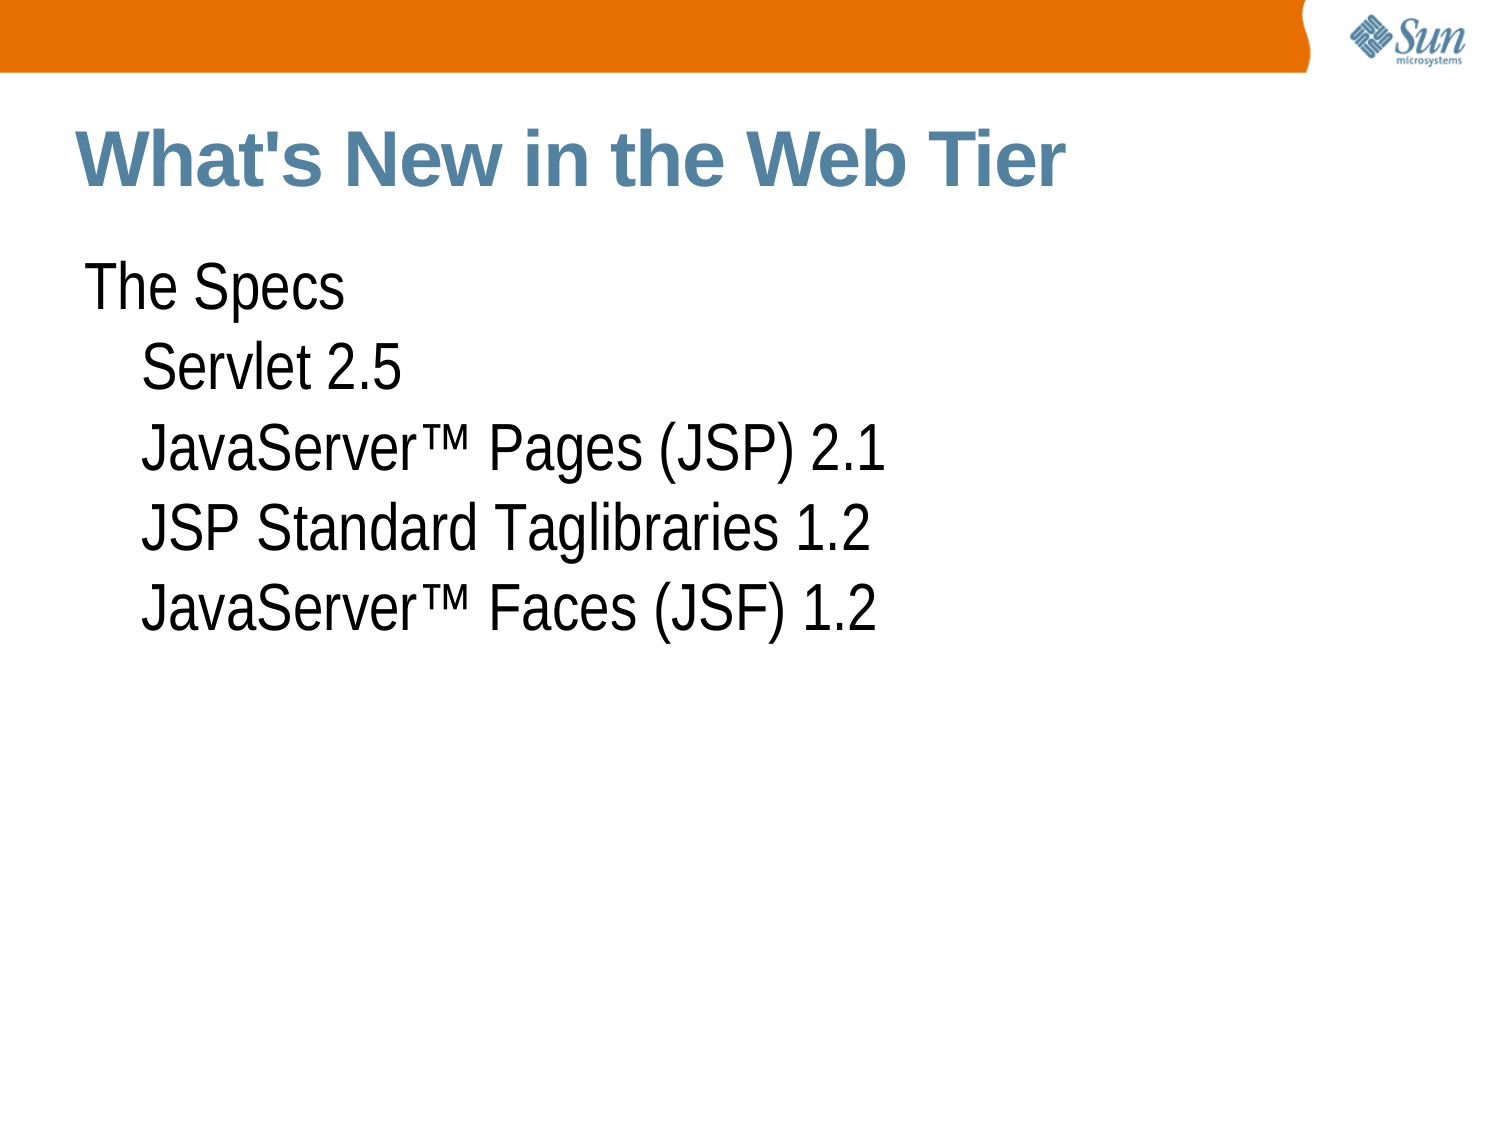

# What's New in the Web Tier
The Specs
Servlet 2.5
JavaServer™ Pages (JSP) 2.1
JSP Standard Taglibraries 1.2
JavaServer™ Faces (JSF) 1.2